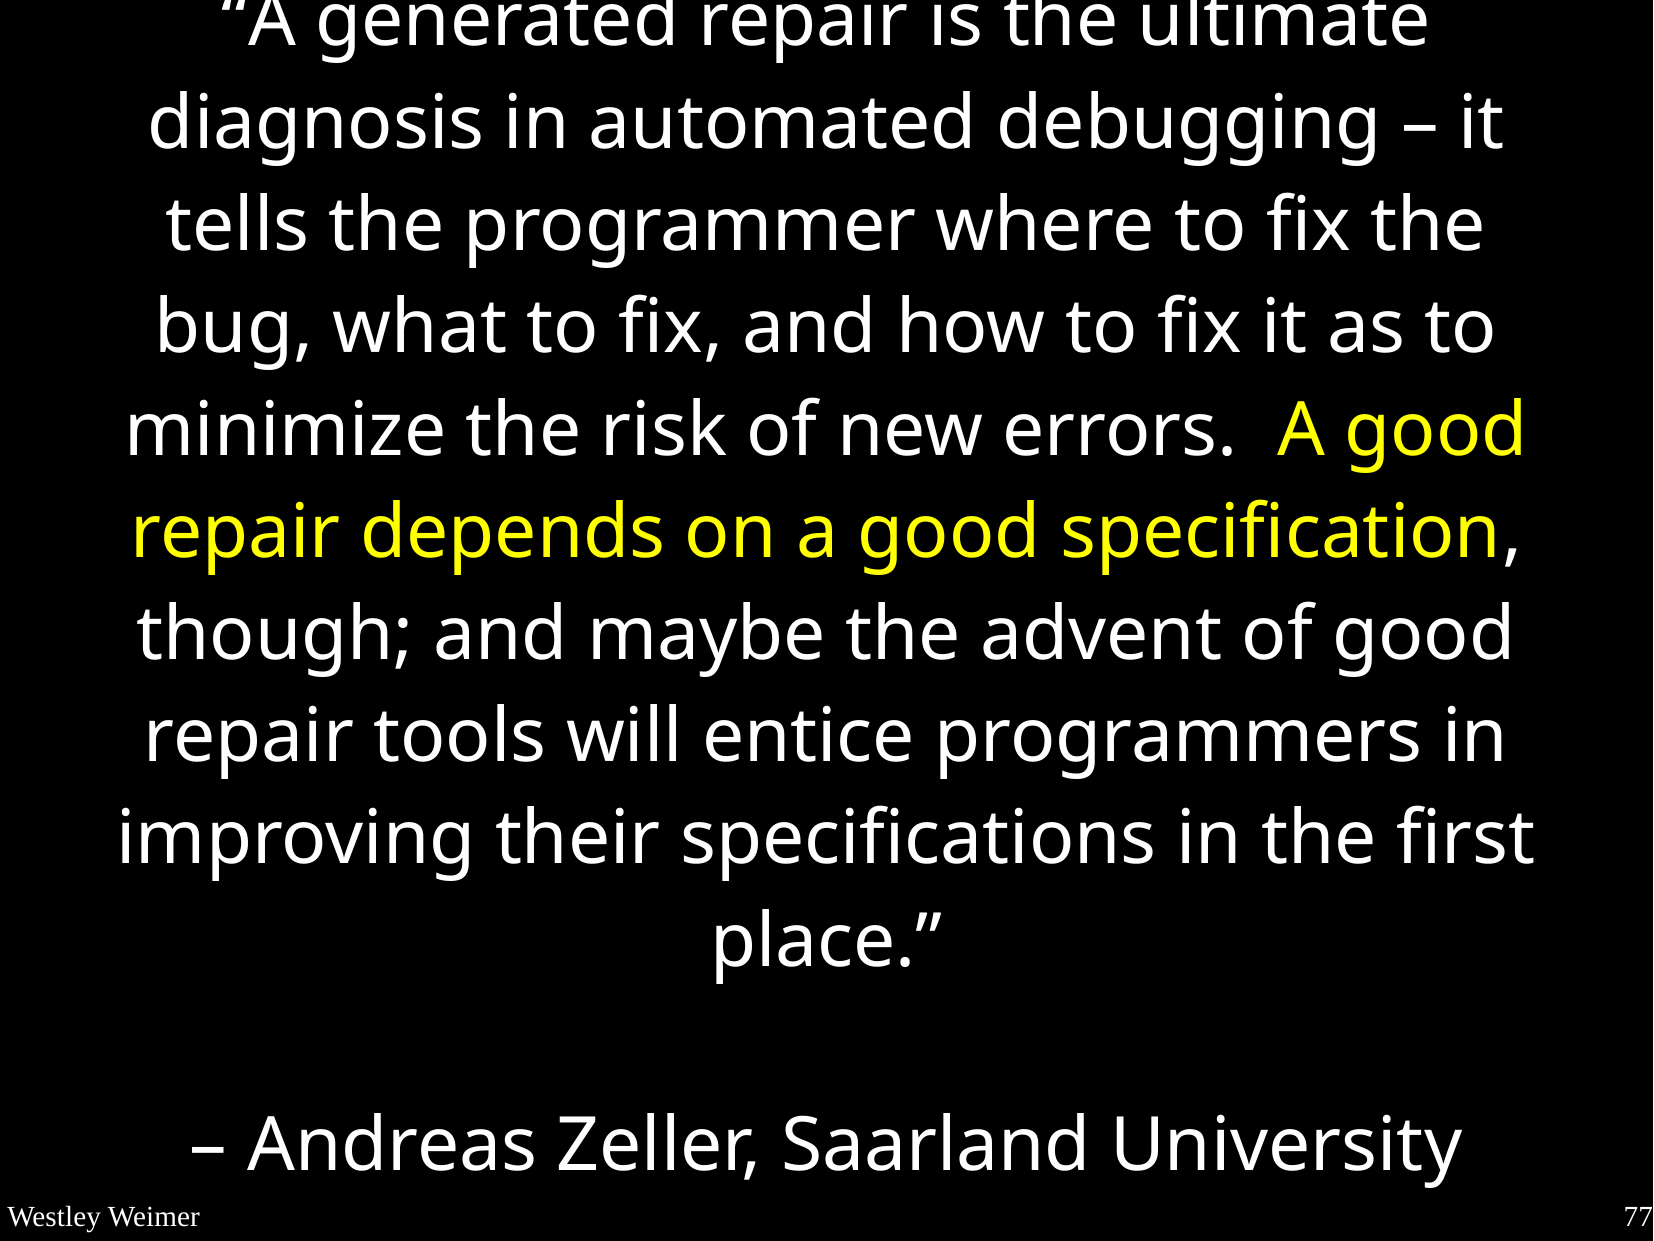

# “A generated repair is the ultimate diagnosis in automated debugging – it tells the programmer where to fix the bug, what to fix, and how to fix it as to minimize the risk of new errors. A good repair depends on a good specification, though; and maybe the advent of good repair tools will entice programmers in improving their specifications in the first place.”
– Andreas Zeller, Saarland University
77